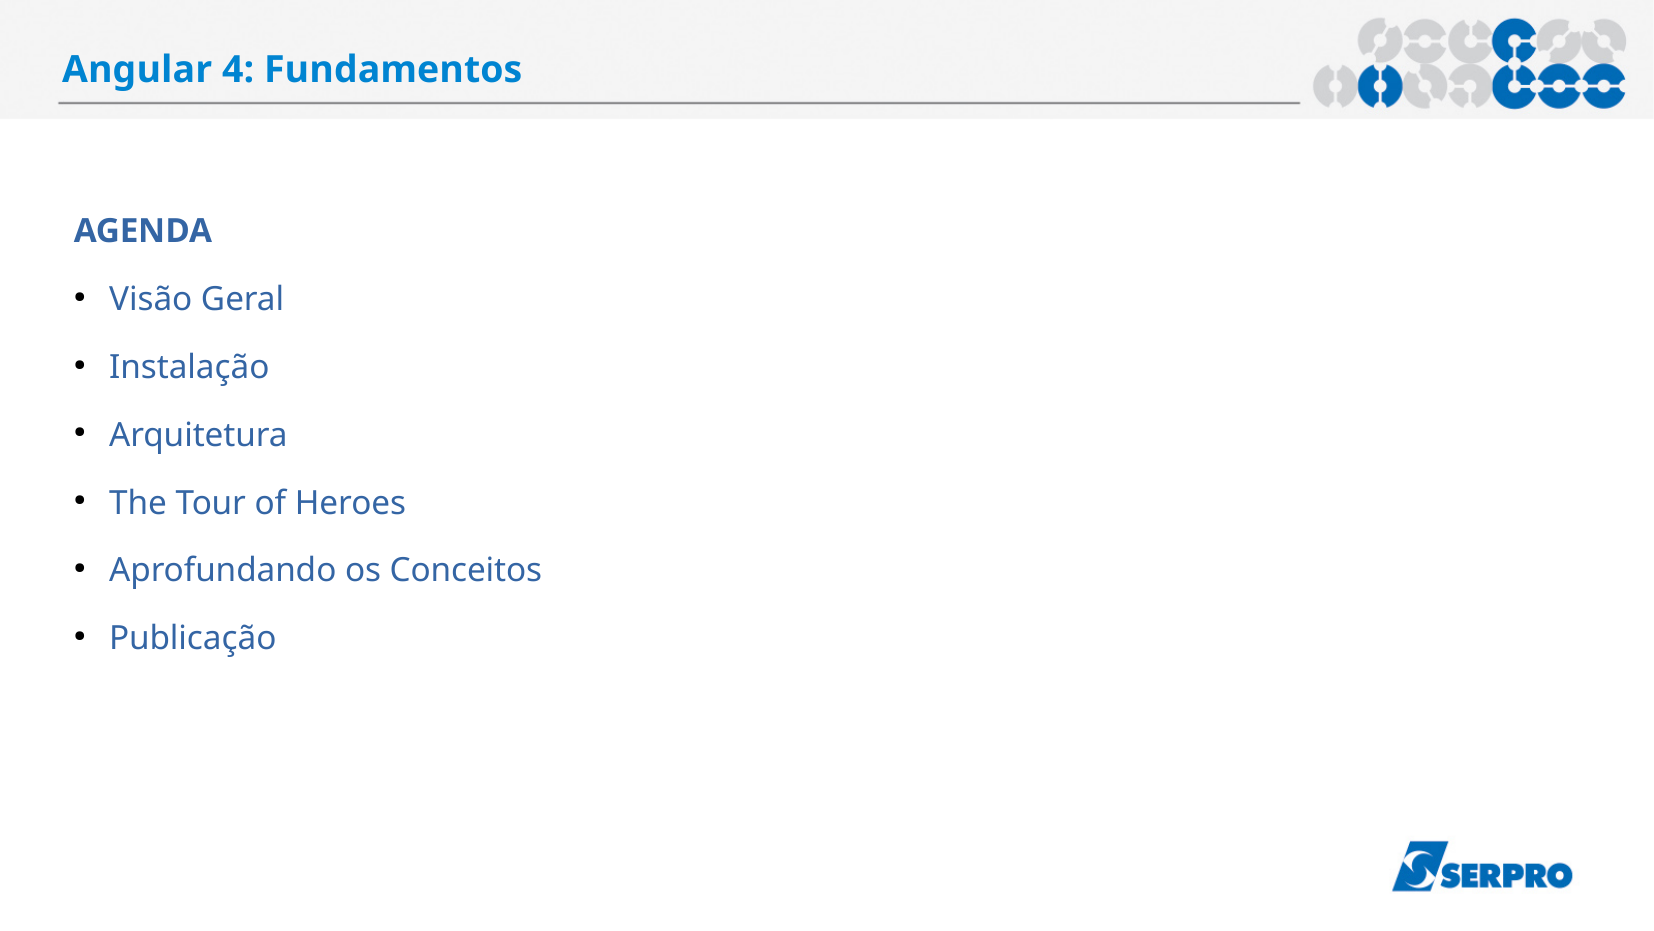

Angular 4: Fundamentos
AGENDA
Visão Geral
Instalação
Arquitetura
The Tour of Heroes
Aprofundando os Conceitos
Publicação